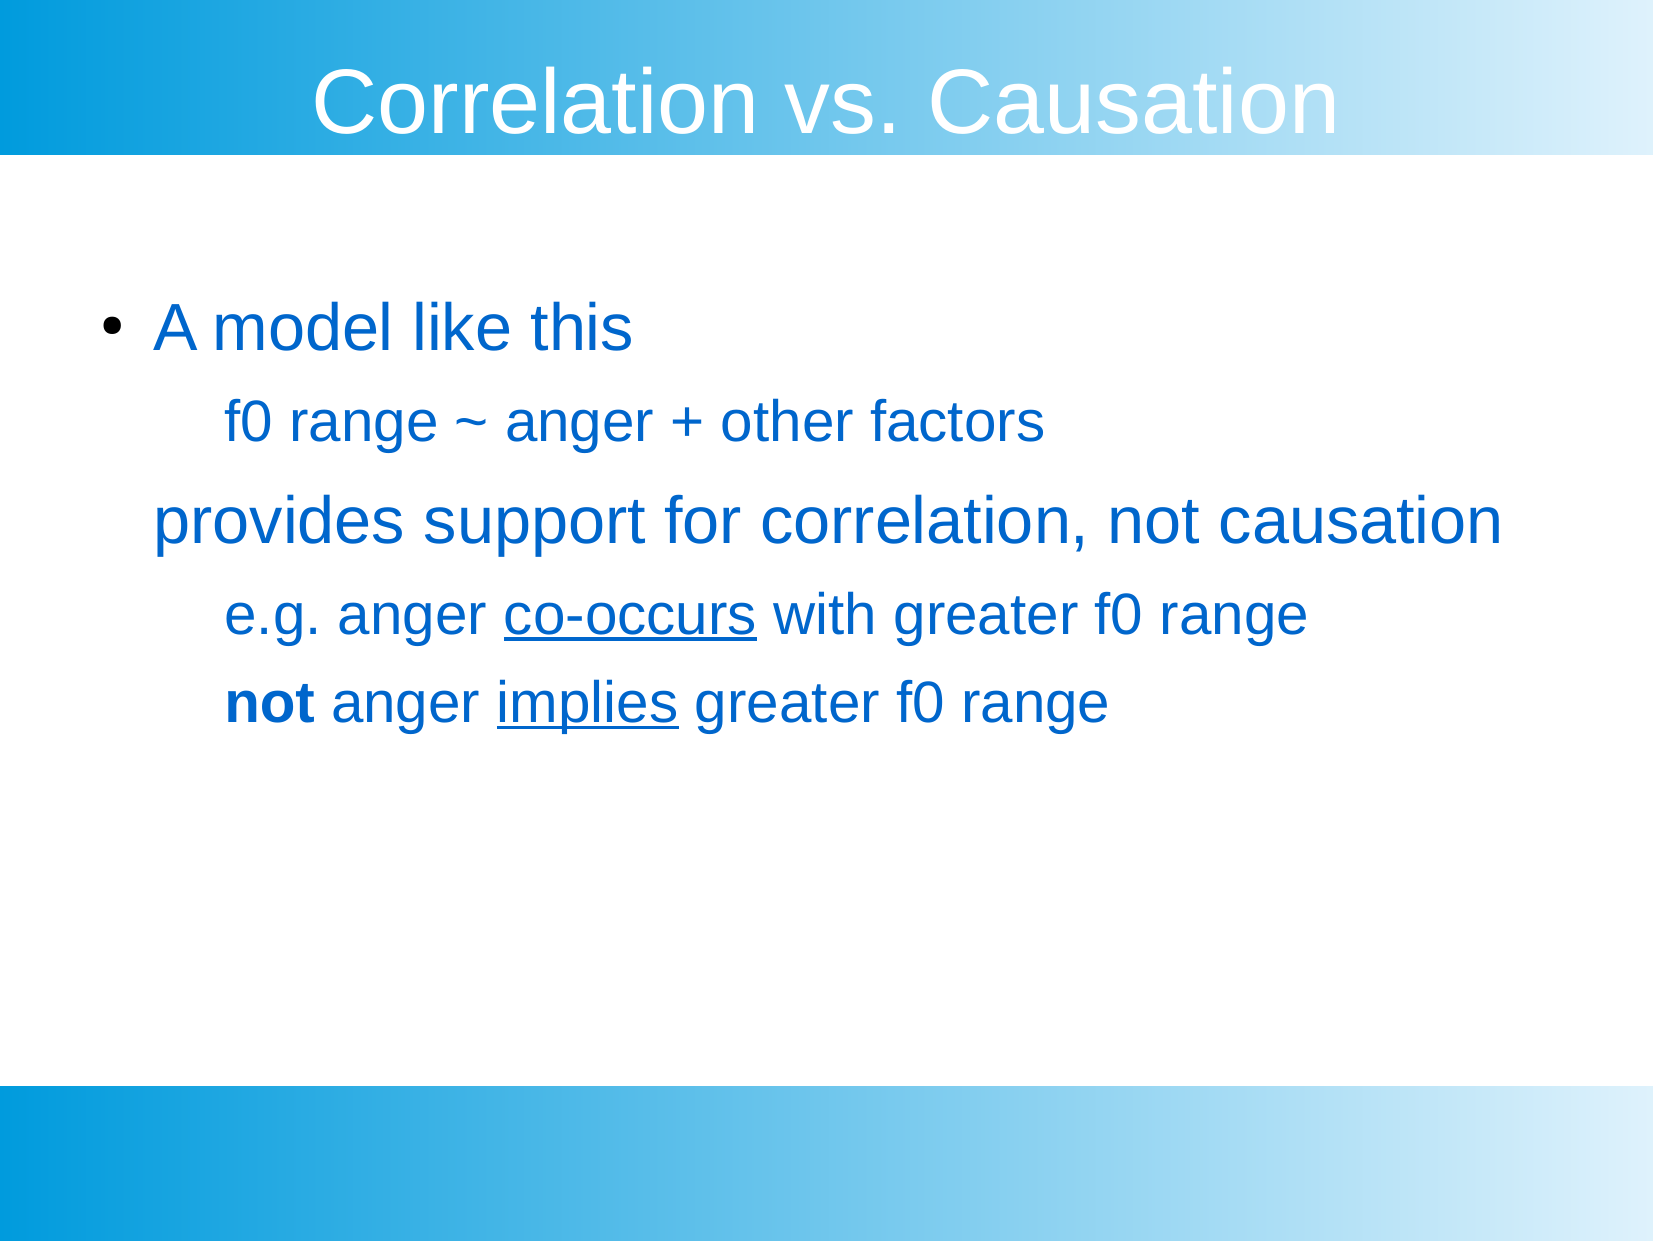

Correlation vs. Causation
# A model like this
f0 range ~ anger + other factors
provides support for correlation, not causation
e.g. anger co-occurs with greater f0 range
not anger implies greater f0 range